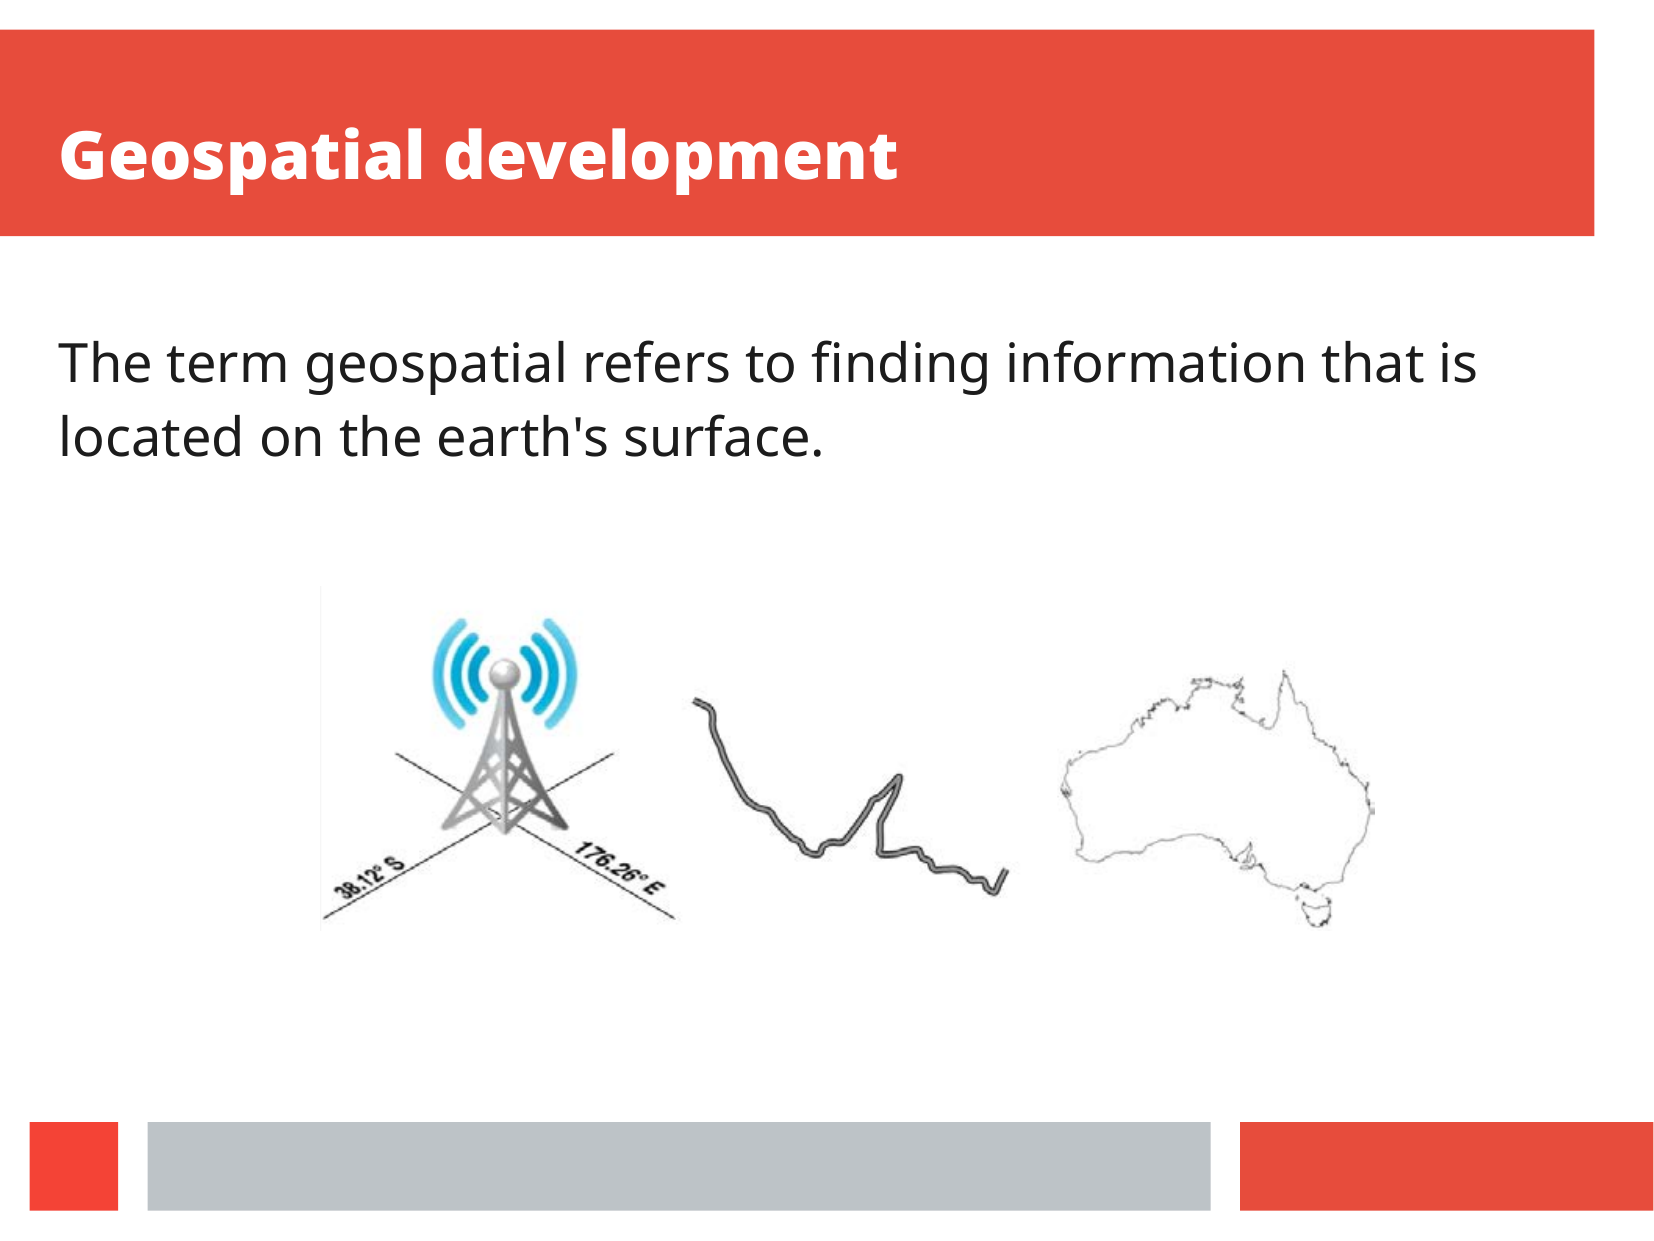

# Geospatial development
The term geospatial refers to finding information that is located on the earth's surface.